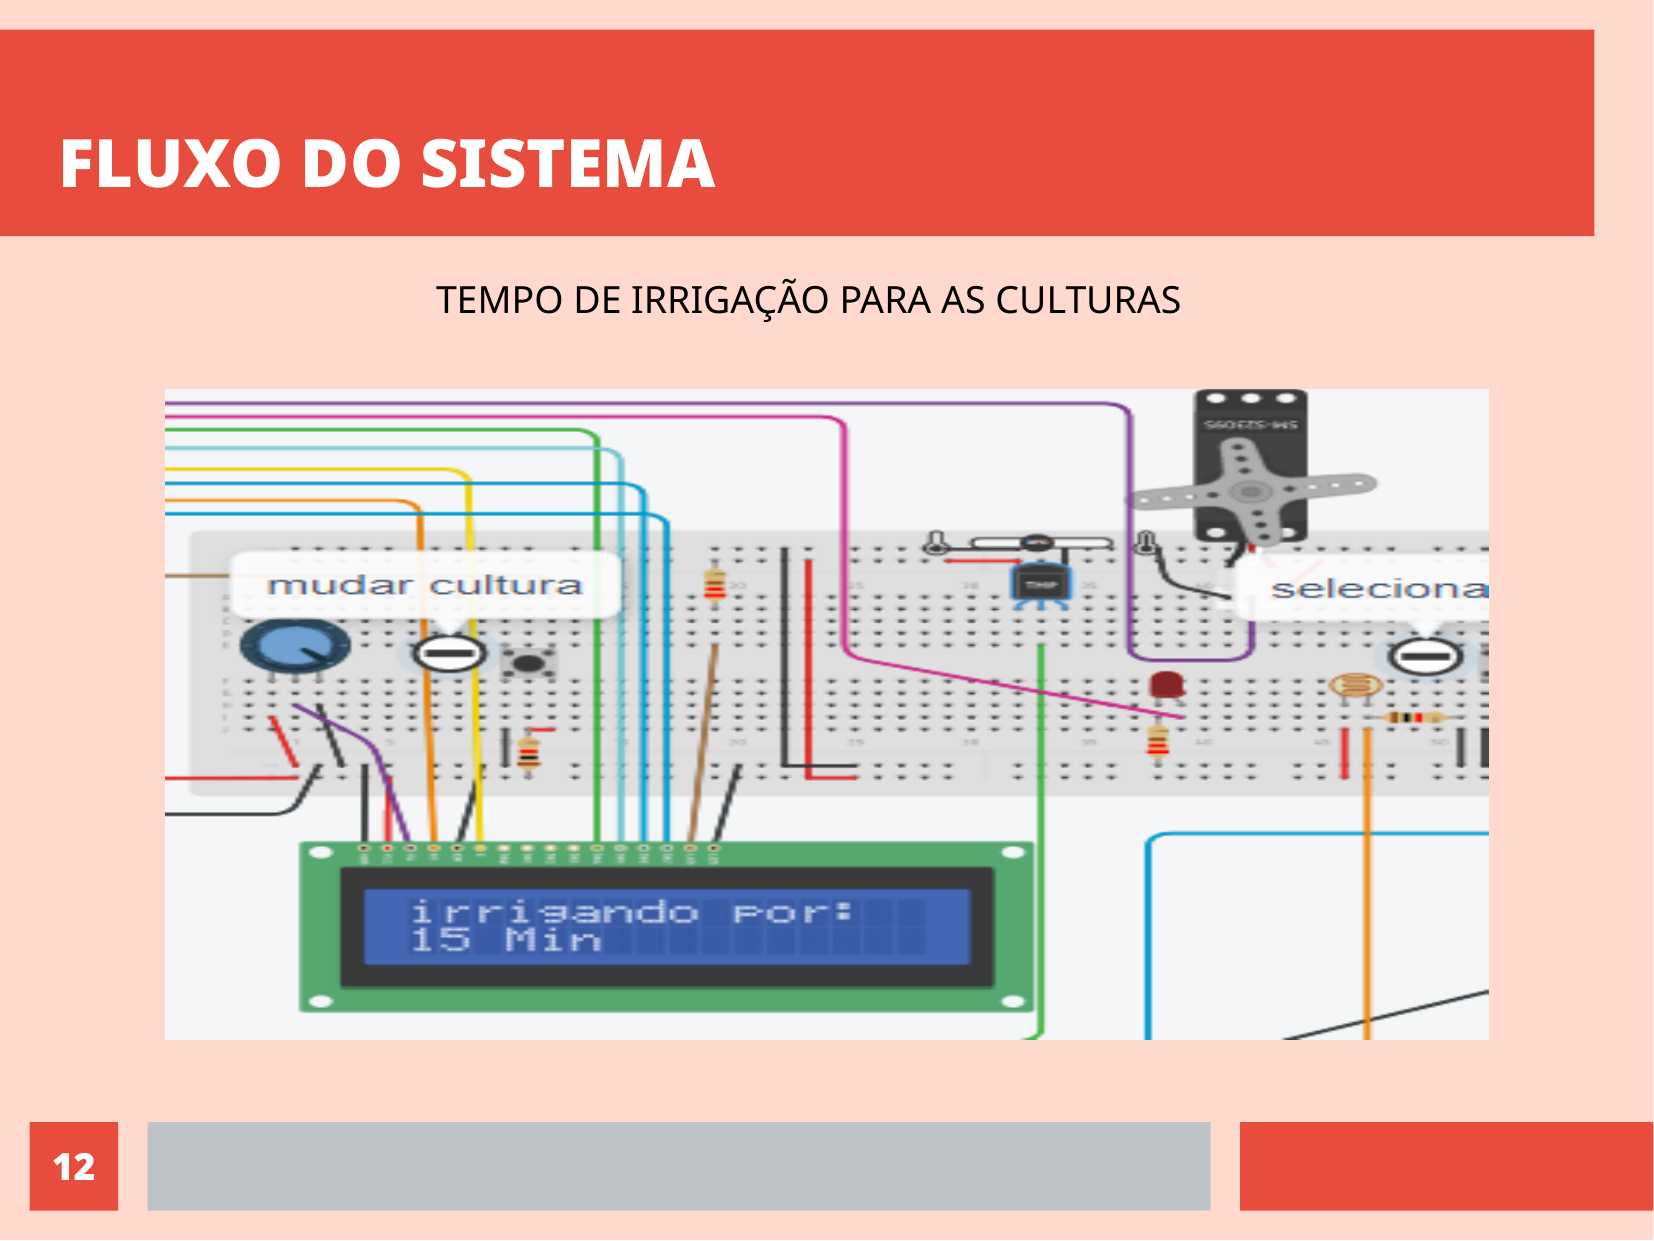

# FLUXO DO SISTEMA
TEMPO DE IRRIGAÇÃO PARA AS CULTURAS
12